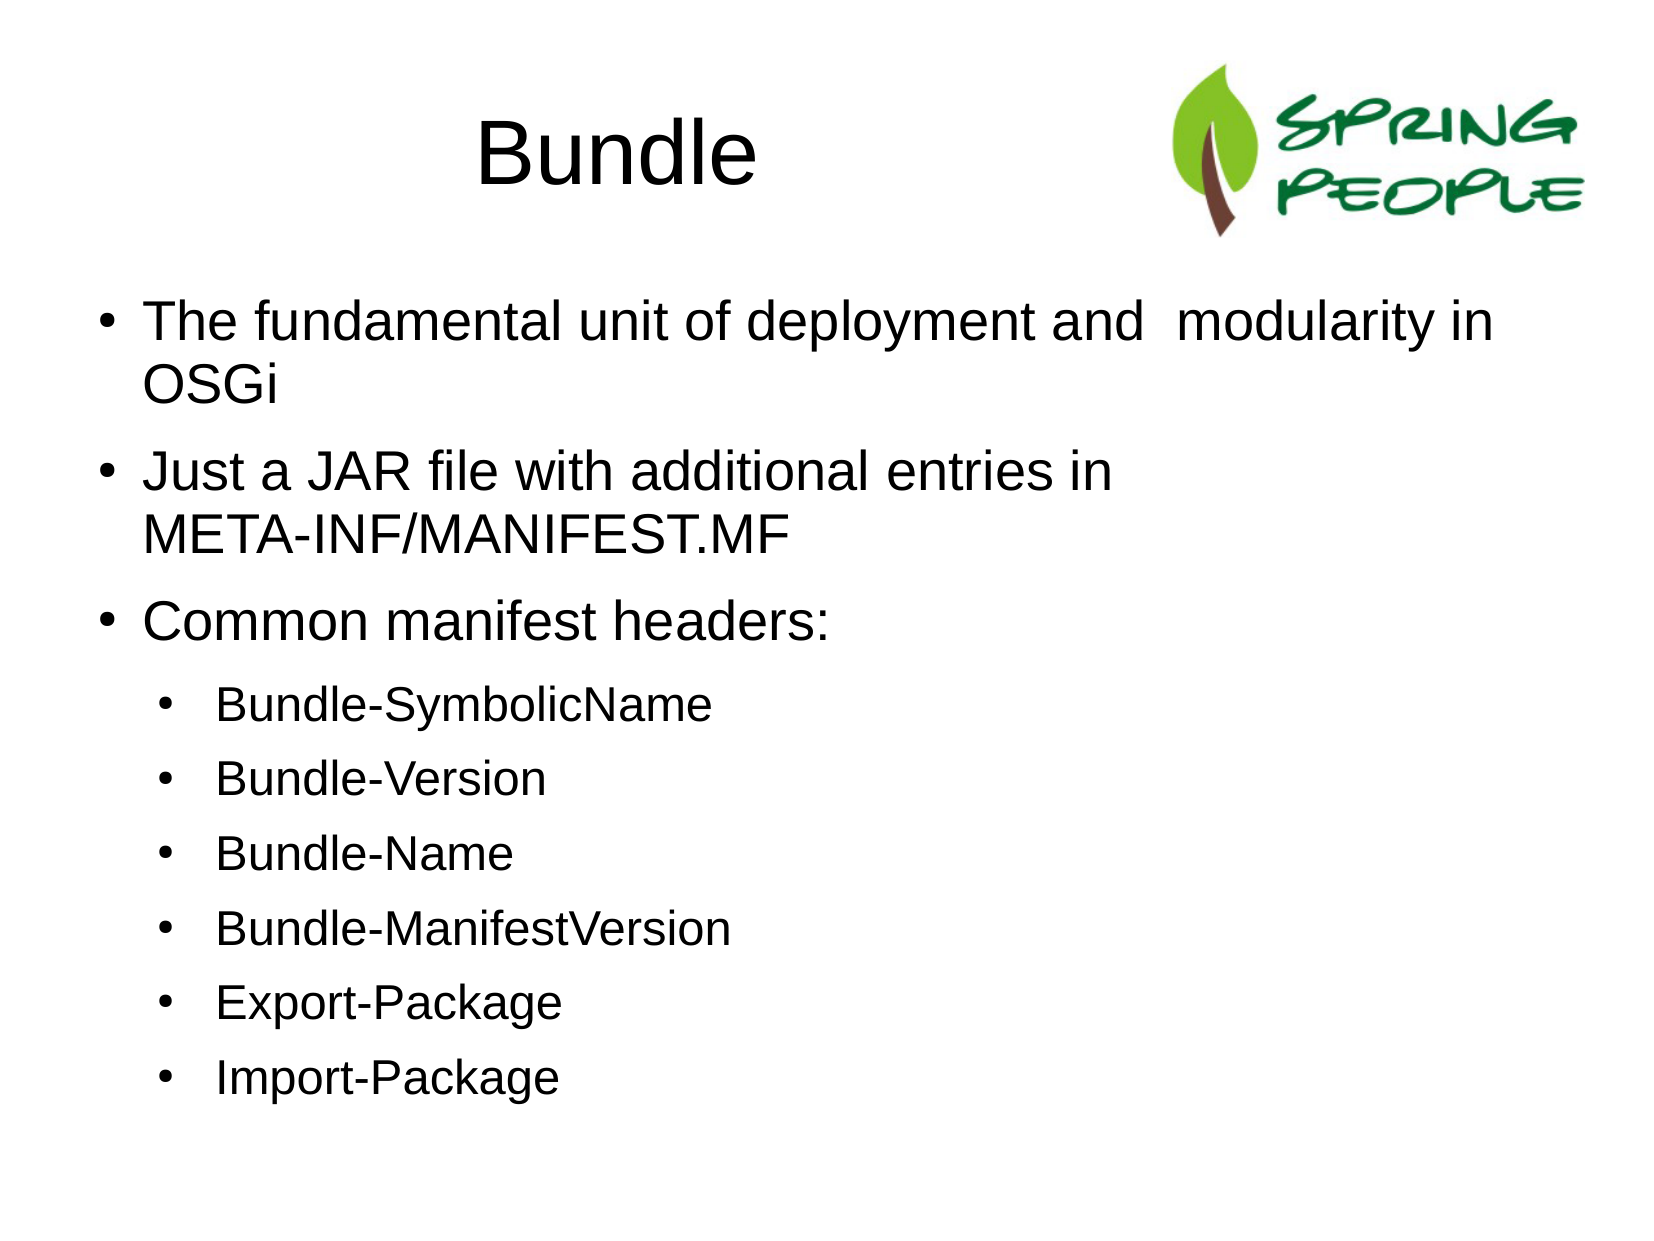

# Bundle
The fundamental unit of deployment and modularity in OSGi
Just a JAR file with additional entries in META-INF/MANIFEST.MF
Common manifest headers:
 Bundle-SymbolicName
 Bundle-Version
 Bundle-Name
 Bundle-ManifestVersion
 Export-Package
 Import-Package